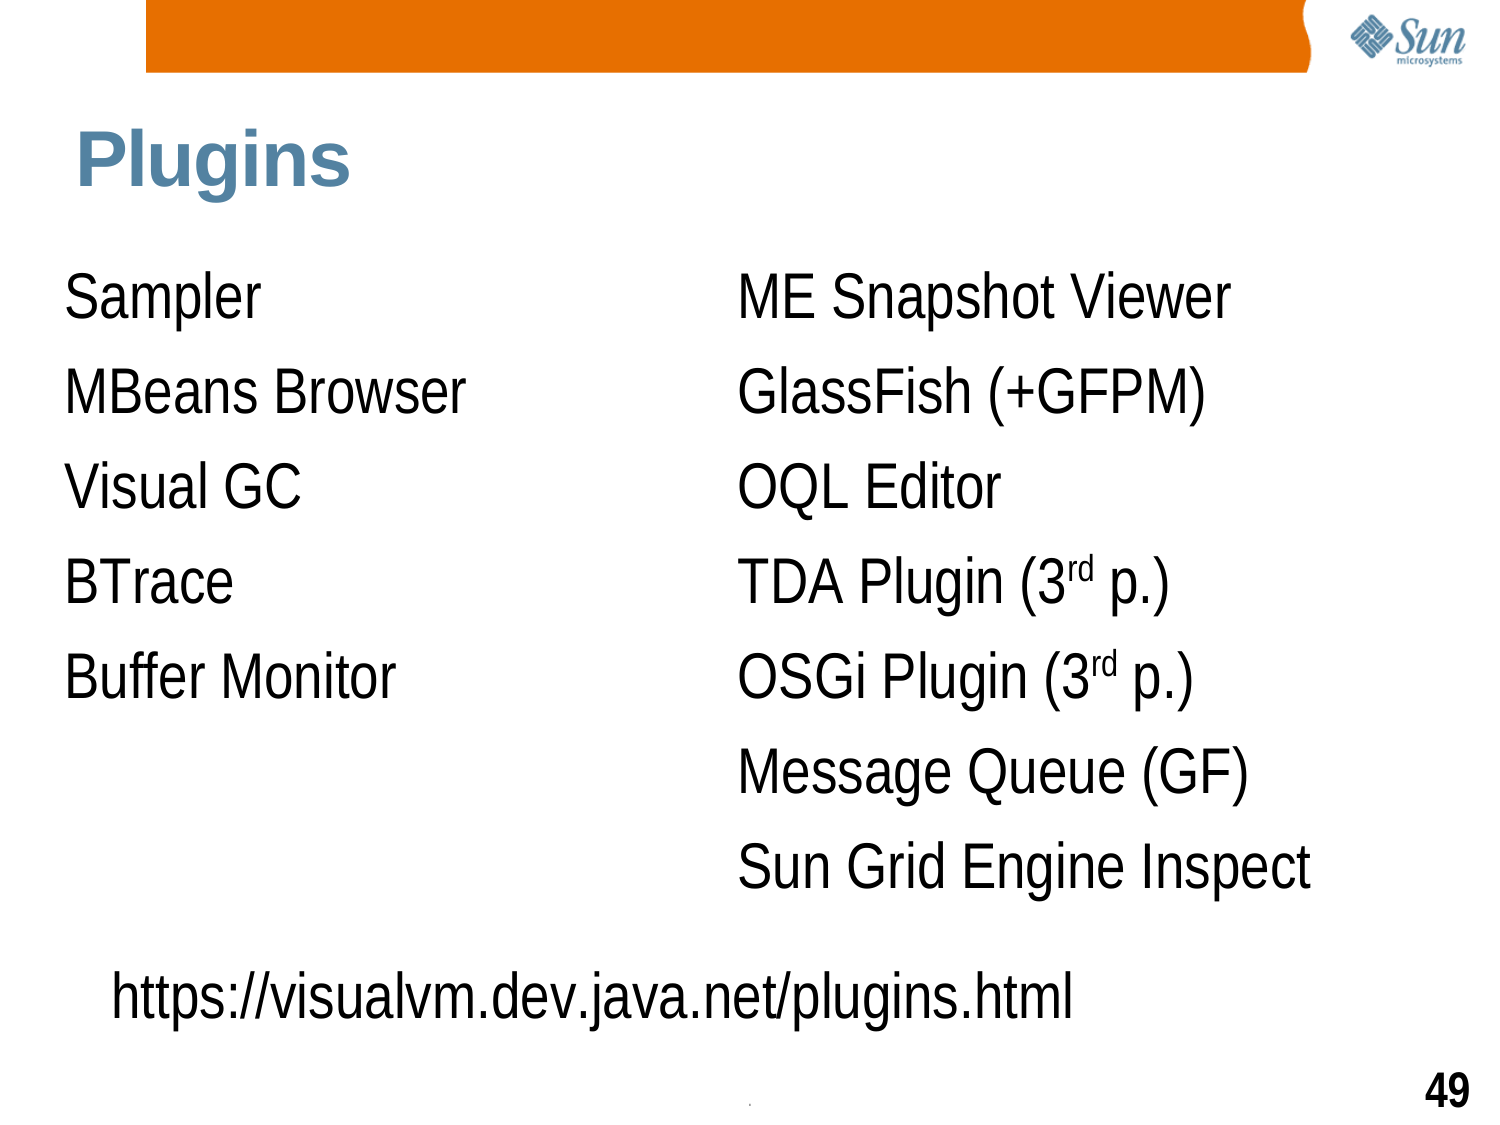

# Plugins
Sampler
MBeans Browser
Visual GC
BTrace
Buffer Monitor
ME Snapshot Viewer
GlassFish (+GFPM)
OQL Editor
TDA Plugin (3rd p.)
OSGi Plugin (3rd p.)
Message Queue (GF)
Sun Grid Engine Inspect
https://visualvm.dev.java.net/plugins.html